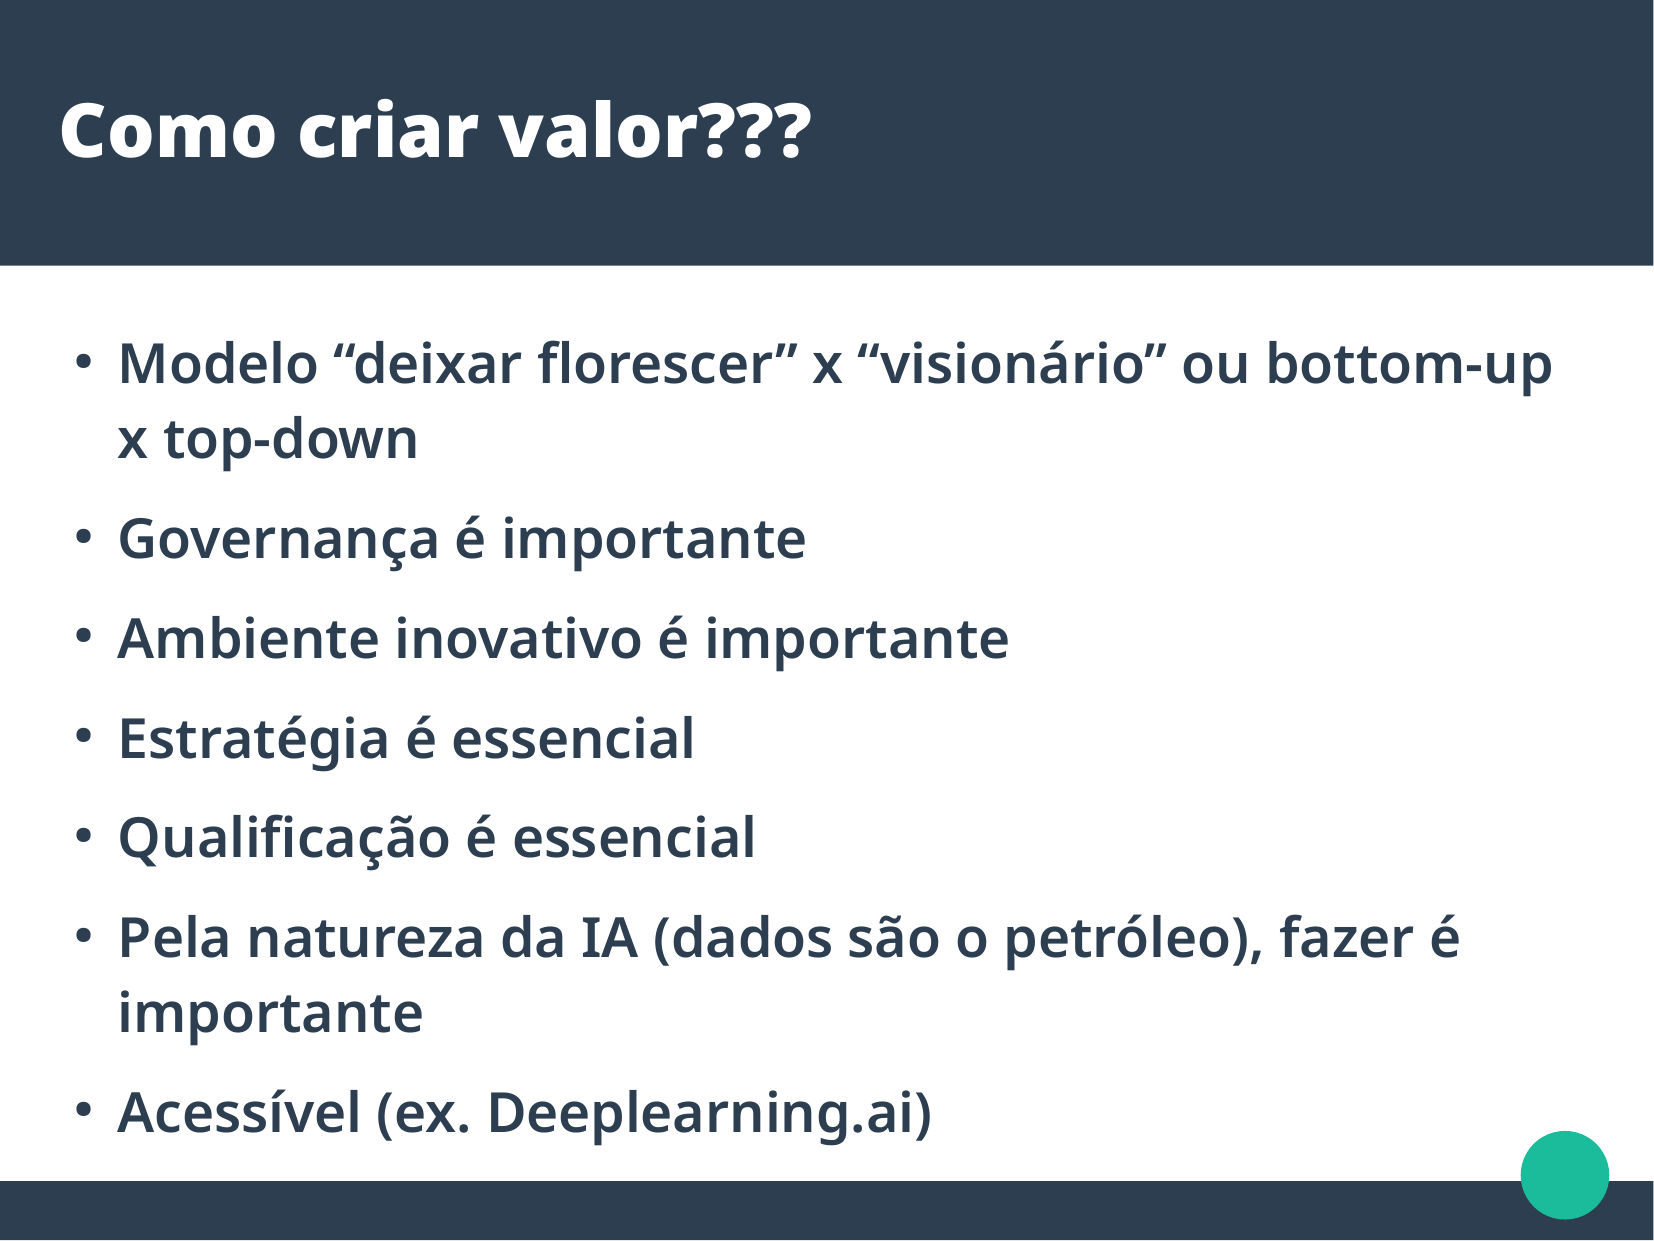

# Como criar valor???
Modelo “deixar florescer” x “visionário” ou bottom-up x top-down
Governança é importante
Ambiente inovativo é importante
Estratégia é essencial
Qualificação é essencial
Pela natureza da IA (dados são o petróleo), fazer é importante
Acessível (ex. Deeplearning.ai)